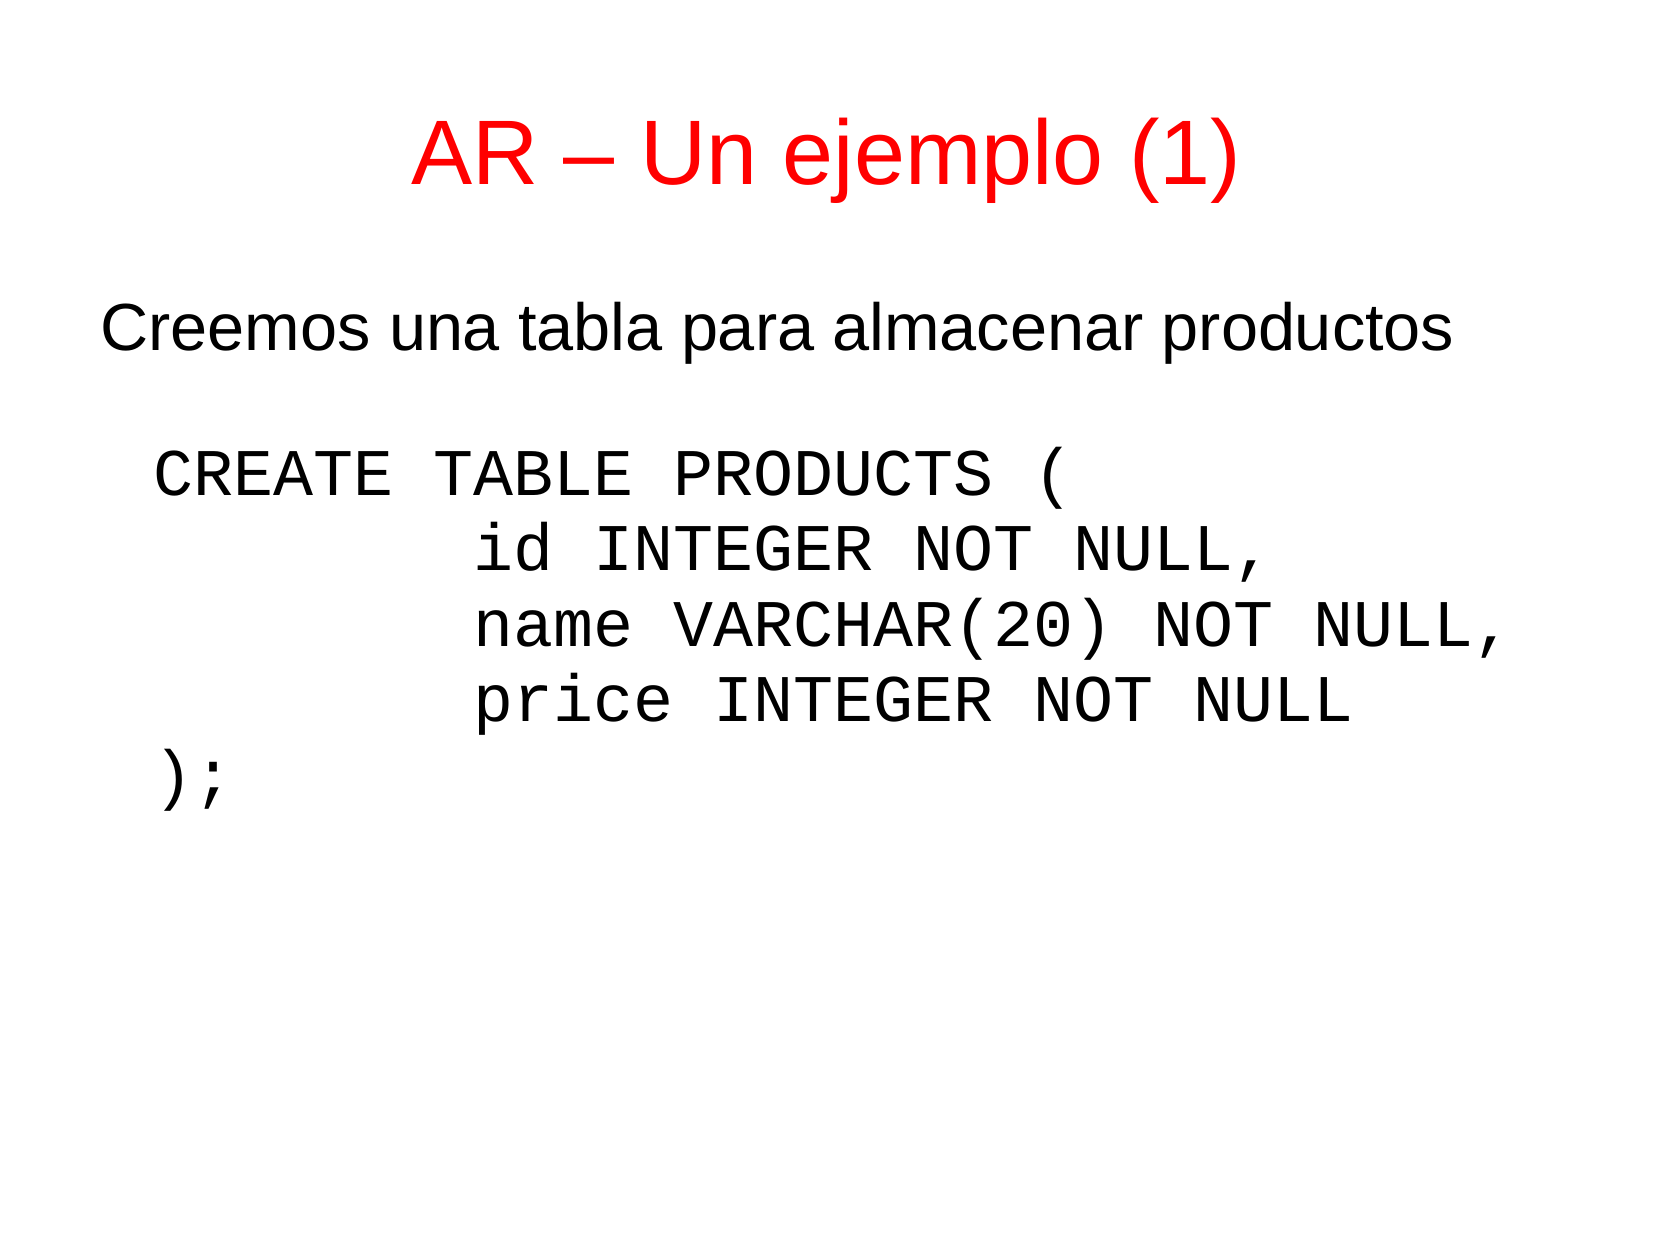

# AR – Un ejemplo (1)
Creemos una tabla para almacenar productos
CREATE TABLE PRODUCTS (
 id INTEGER NOT NULL,
 name VARCHAR(20) NOT NULL,
 price INTEGER NOT NULL
);